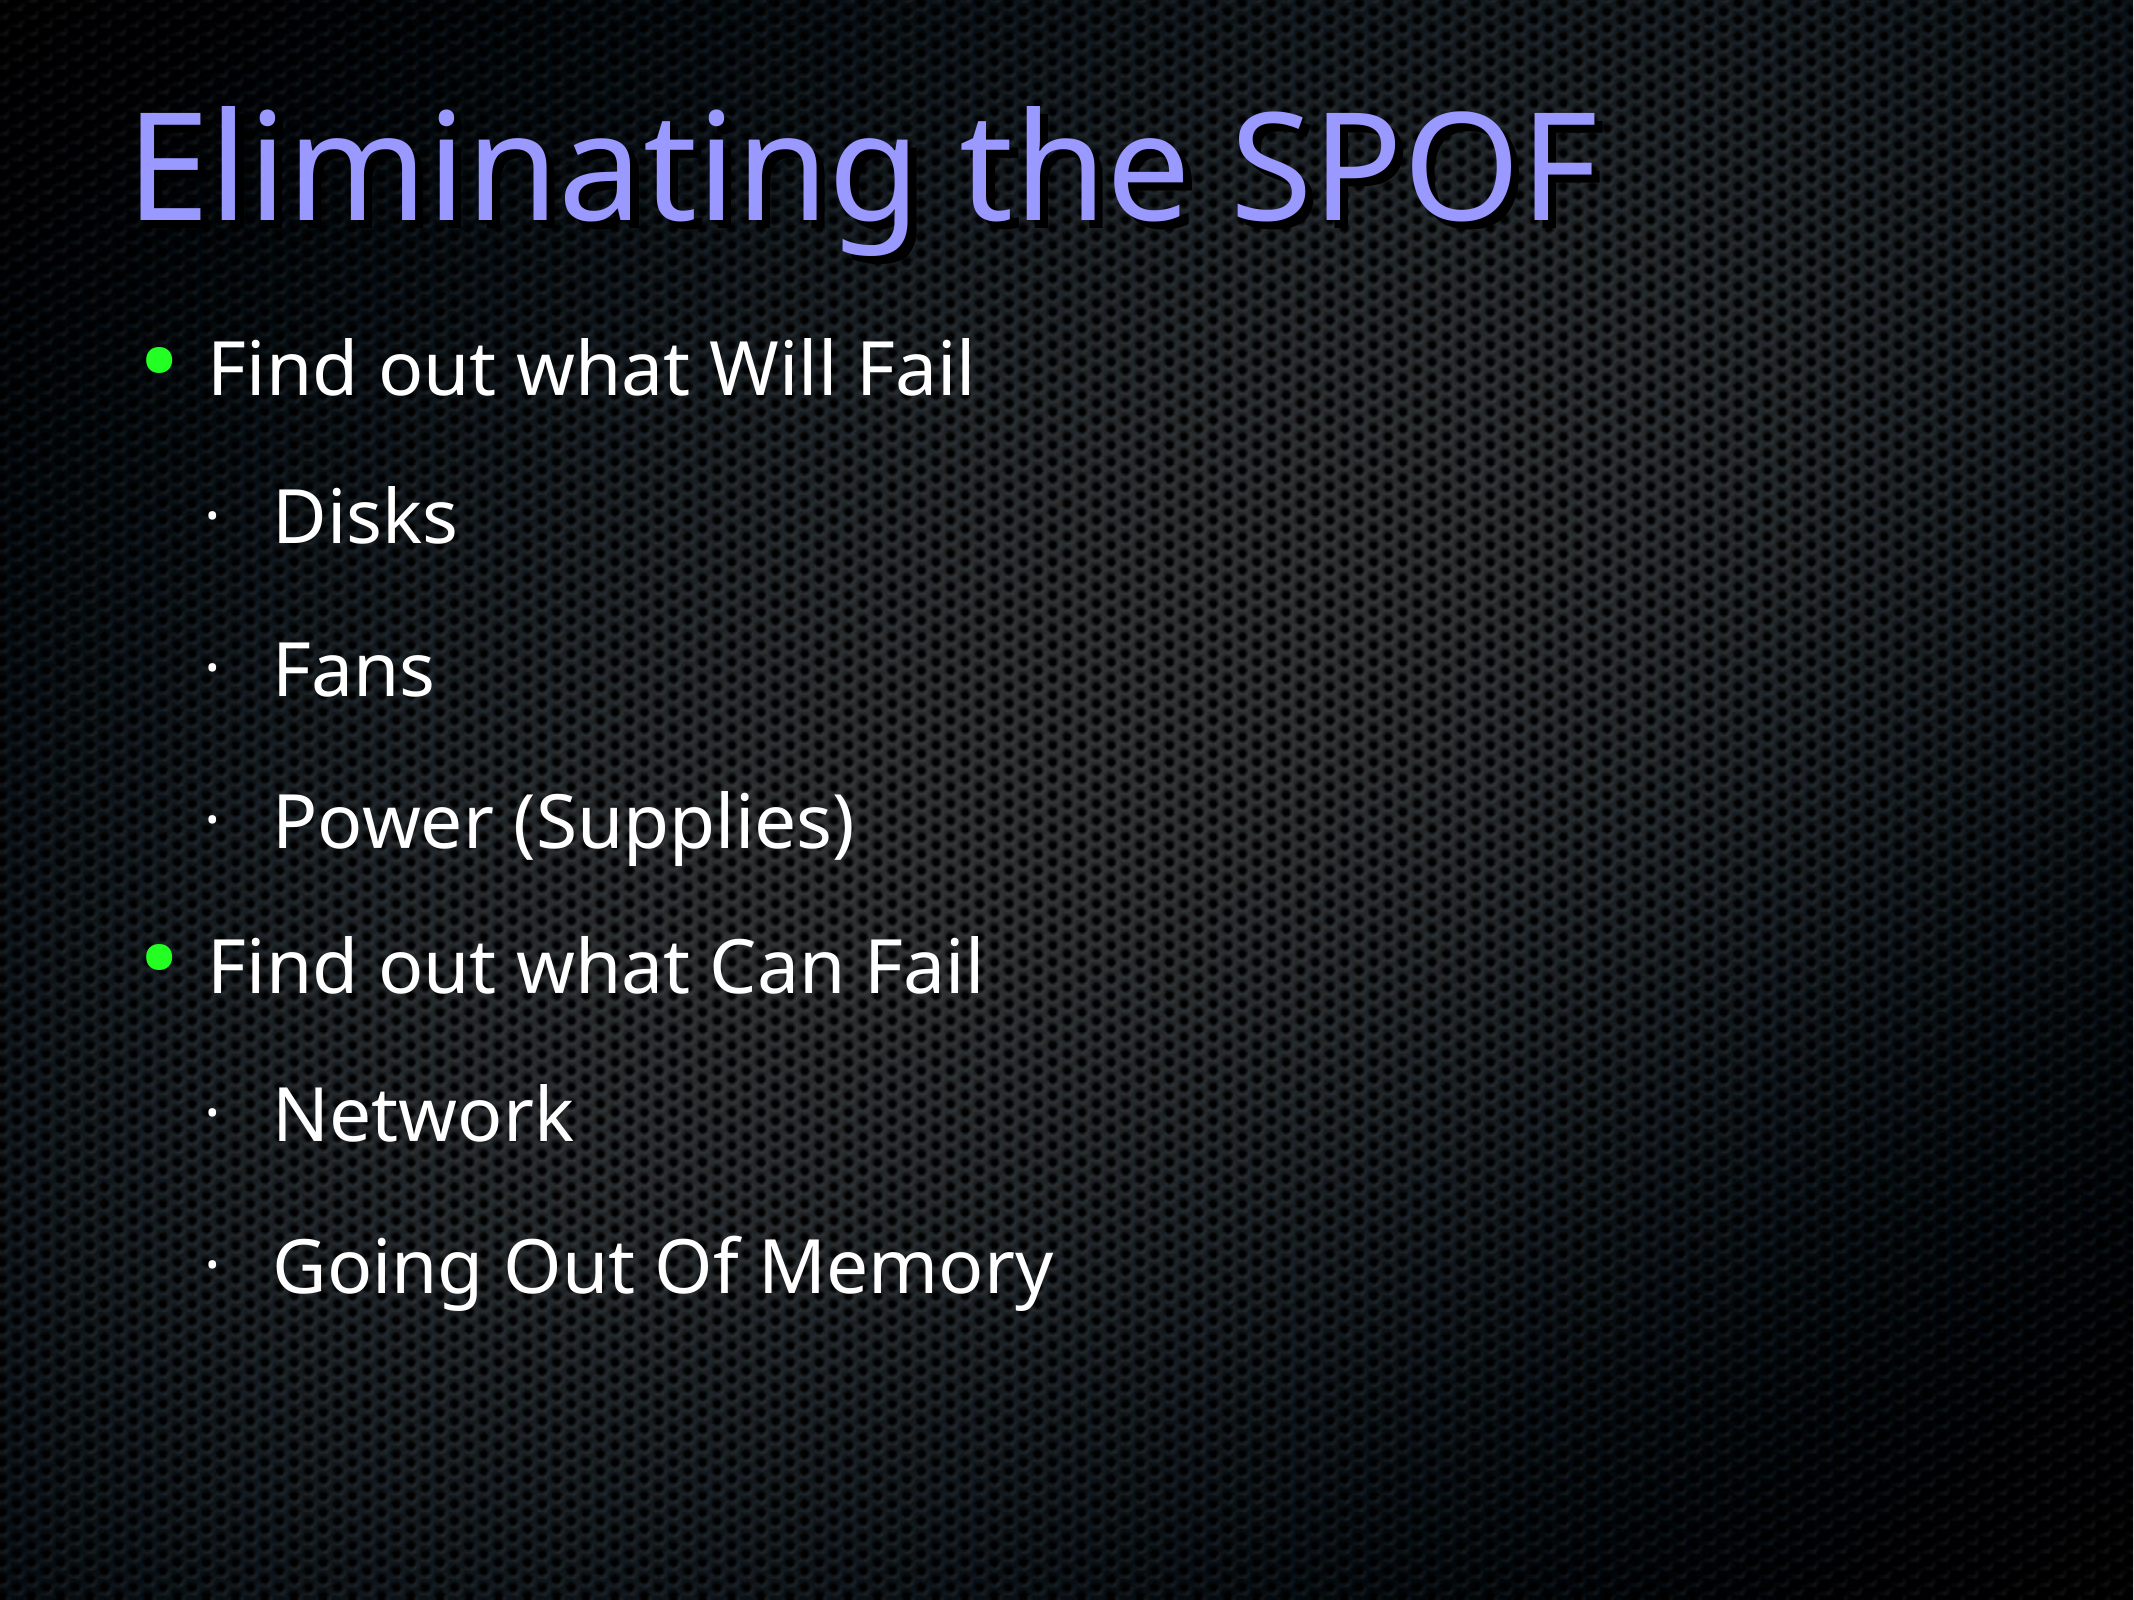

# Eliminating the SPOF
Find out what Will Fail
Disks
Fans
Power (Supplies)
Find out what Can Fail
Network
Going Out Of Memory